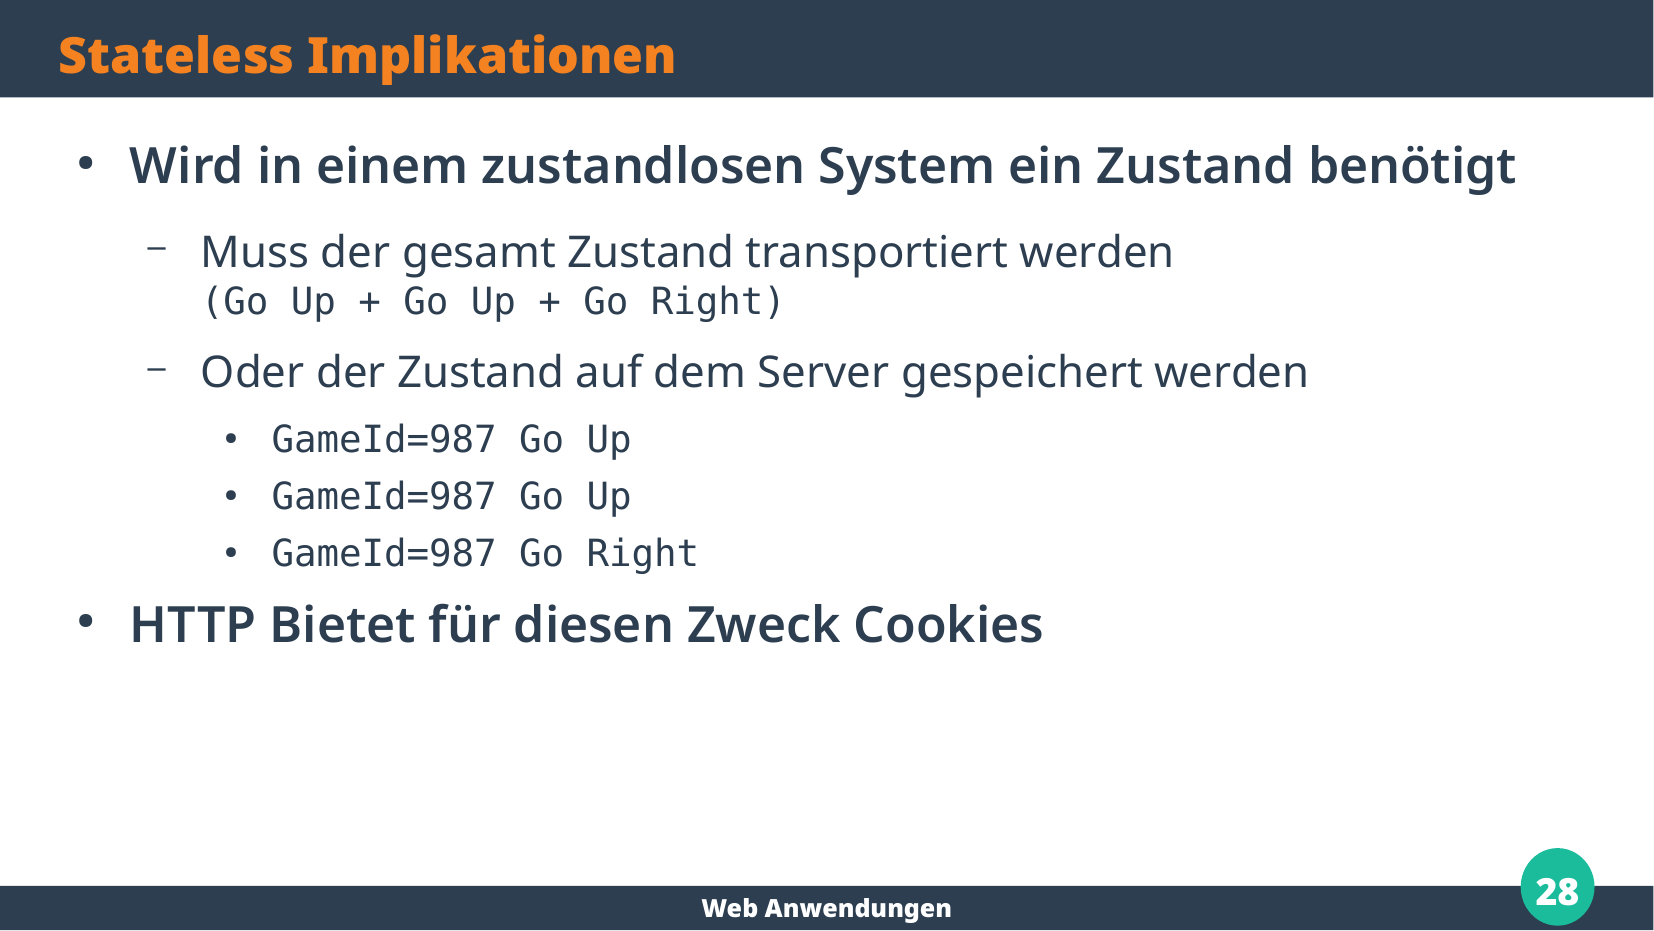

# Stateless Implikationen
Wird in einem zustandlosen System ein Zustand benötigt
Muss der gesamt Zustand transportiert werden
(Go Up + Go Up + Go Right)
Oder der Zustand auf dem Server gespeichert werden
GameId=987 Go Up
GameId=987 Go Up
GameId=987 Go Right
HTTP Bietet für diesen Zweck Cookies
28